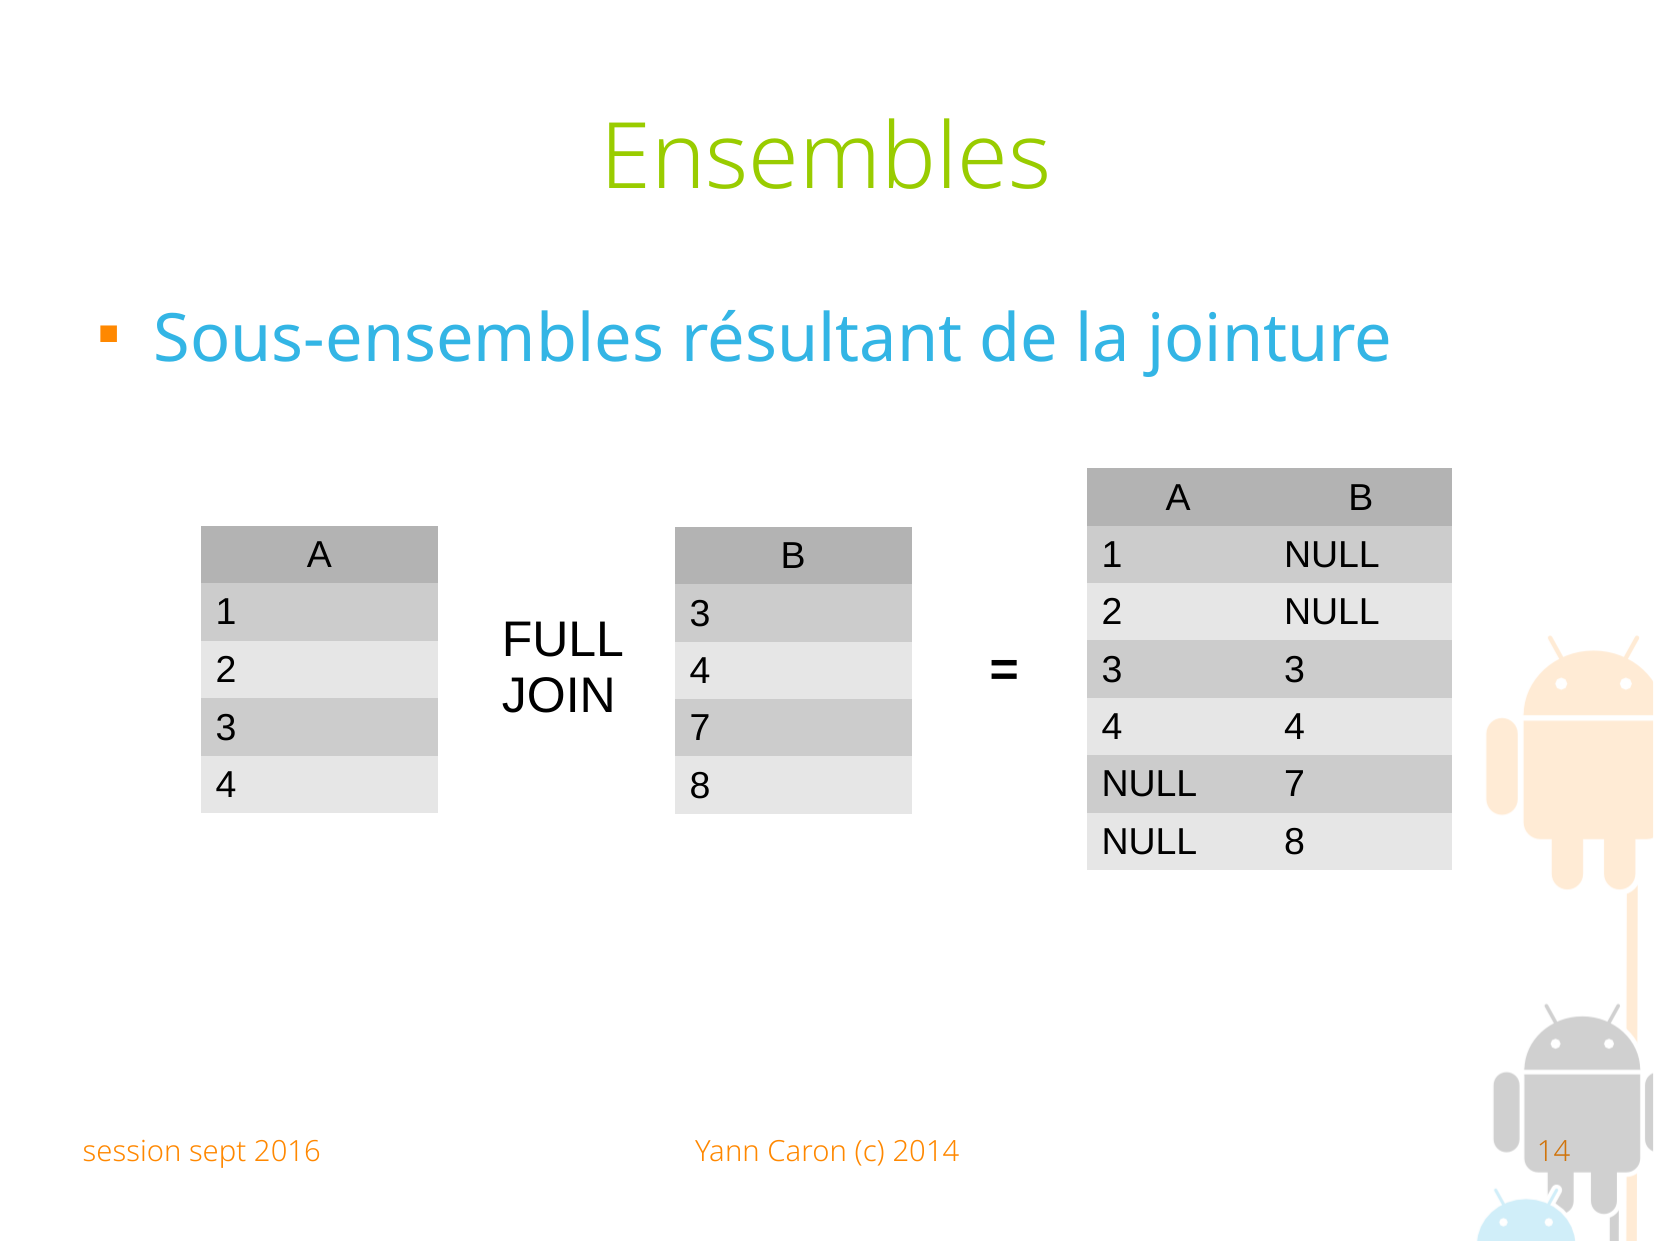

# Ensembles
Sous-ensembles résultant de la jointure
| A | B |
| --- | --- |
| 1 | NULL |
| 2 | NULL |
| 3 | 3 |
| 4 | 4 |
| NULL | 7 |
| NULL | 8 |
| A |
| --- |
| 1 |
| 2 |
| 3 |
| 4 |
| B |
| --- |
| 3 |
| 4 |
| 7 |
| 8 |
FULL
JOIN
=
session sept 2016
Yann Caron (c) 2014
14